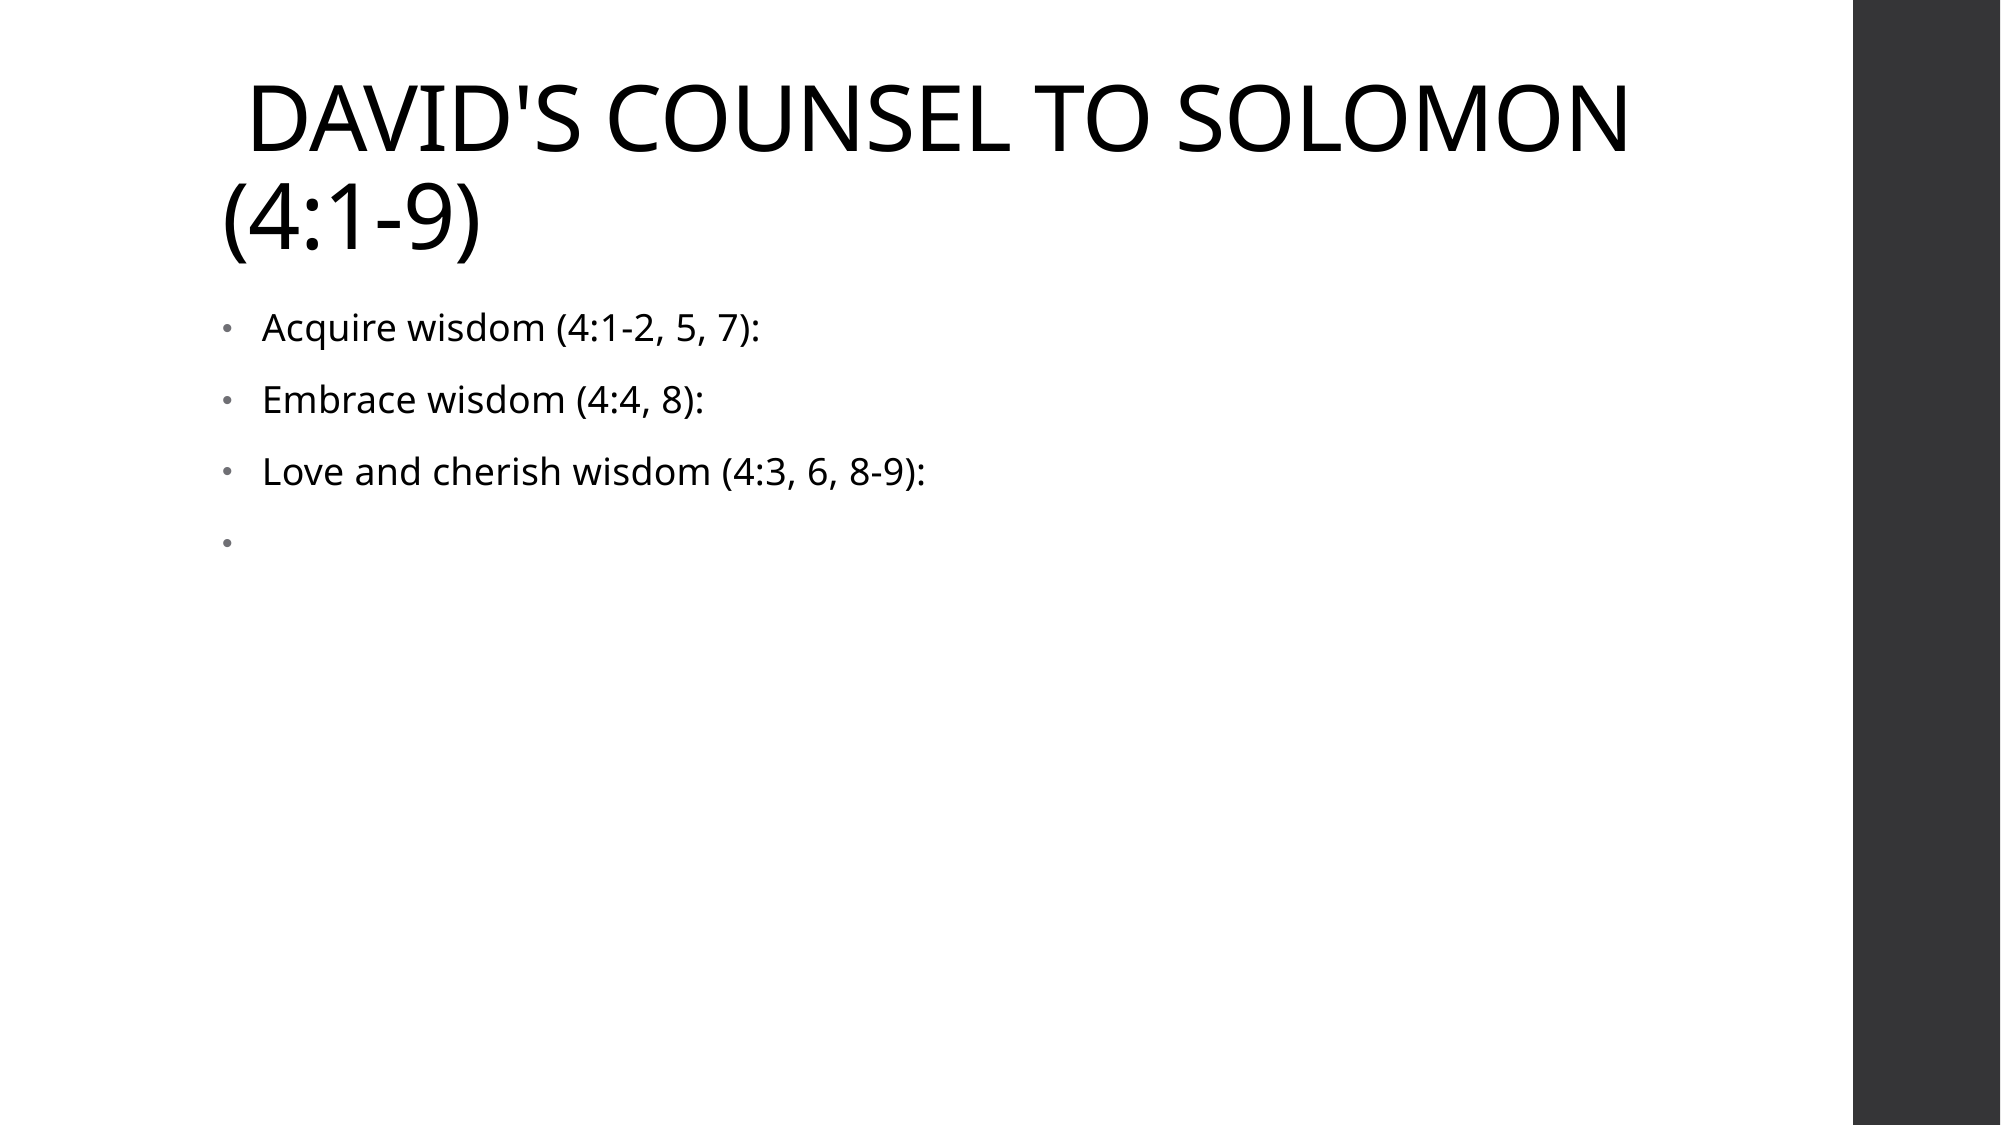

# DAVID'S COUNSEL TO SOLOMON (4:1-9)
 Acquire wisdom (4:1-2, 5, 7):
 Embrace wisdom (4:4, 8):
 Love and cherish wisdom (4:3, 6, 8-9):